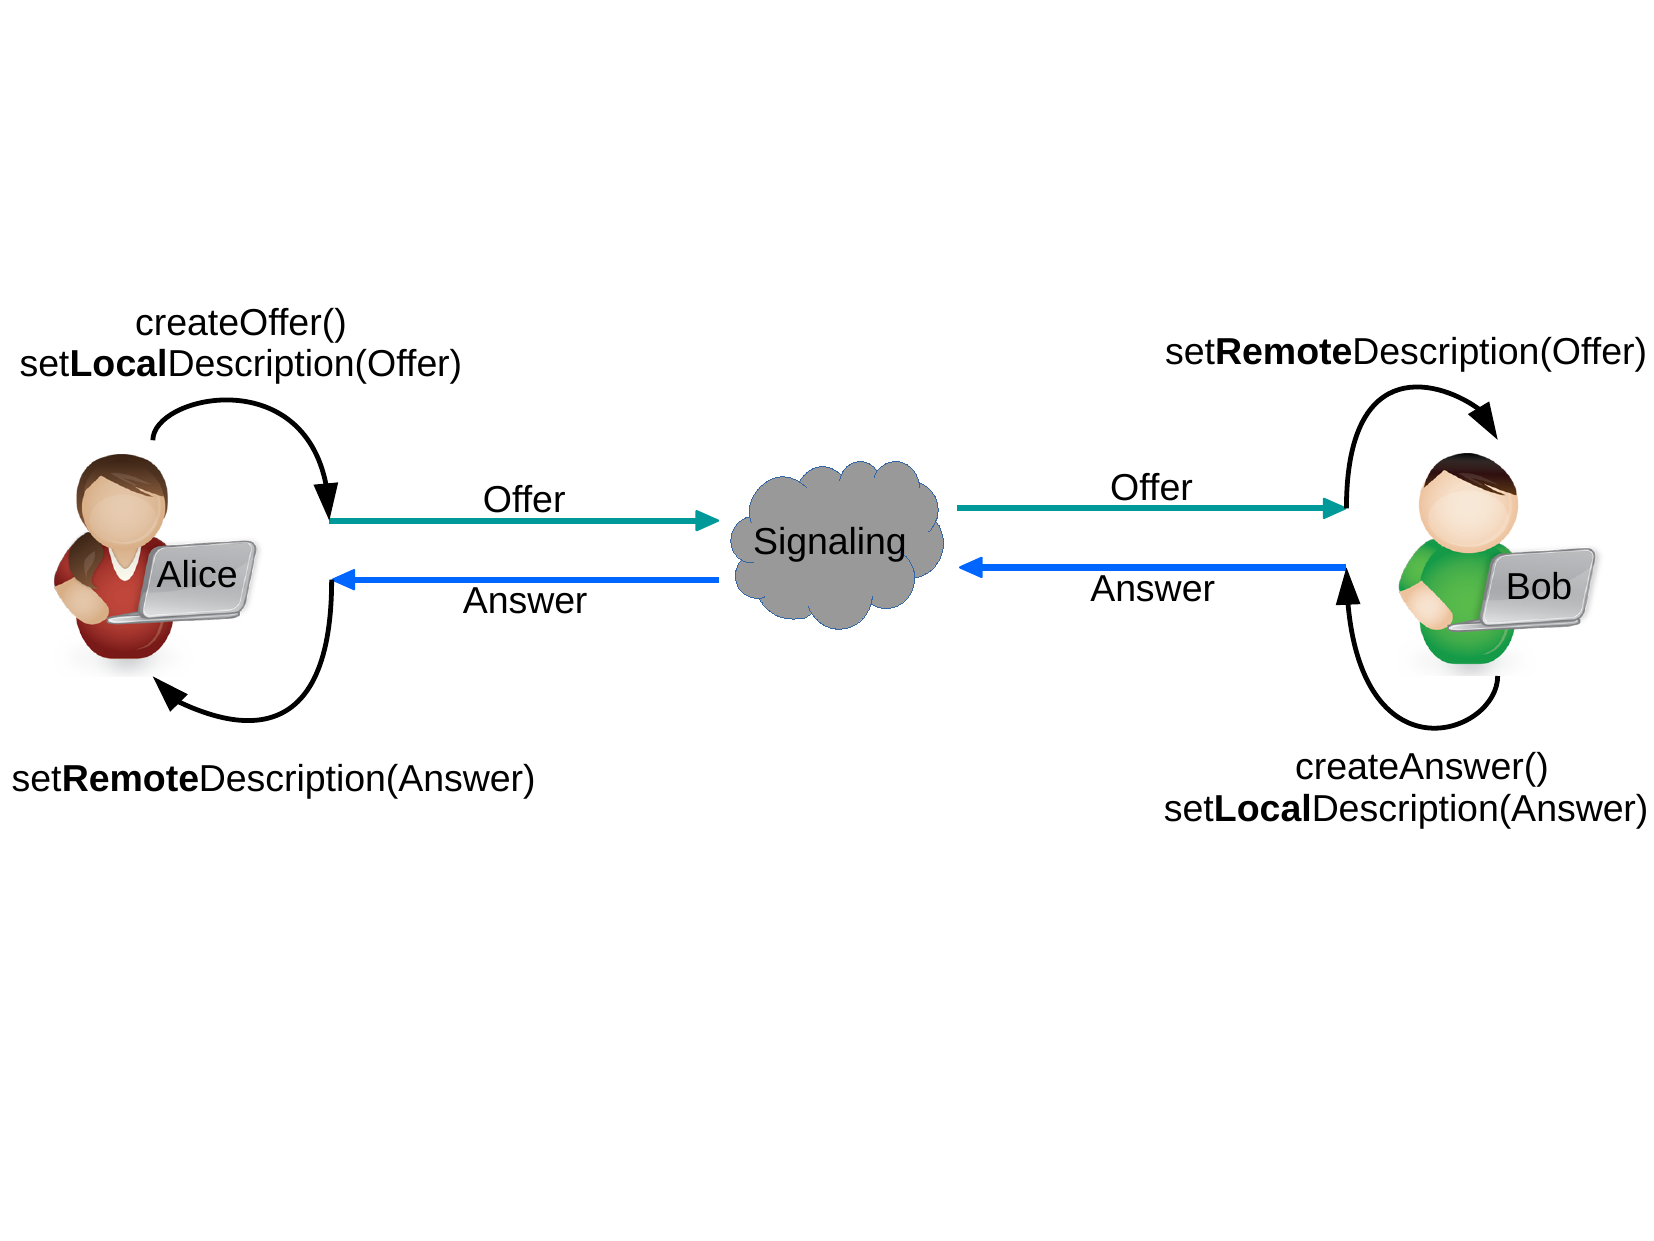

Signaling
Offer
Offer
Alice
Bob
Answer
Answer